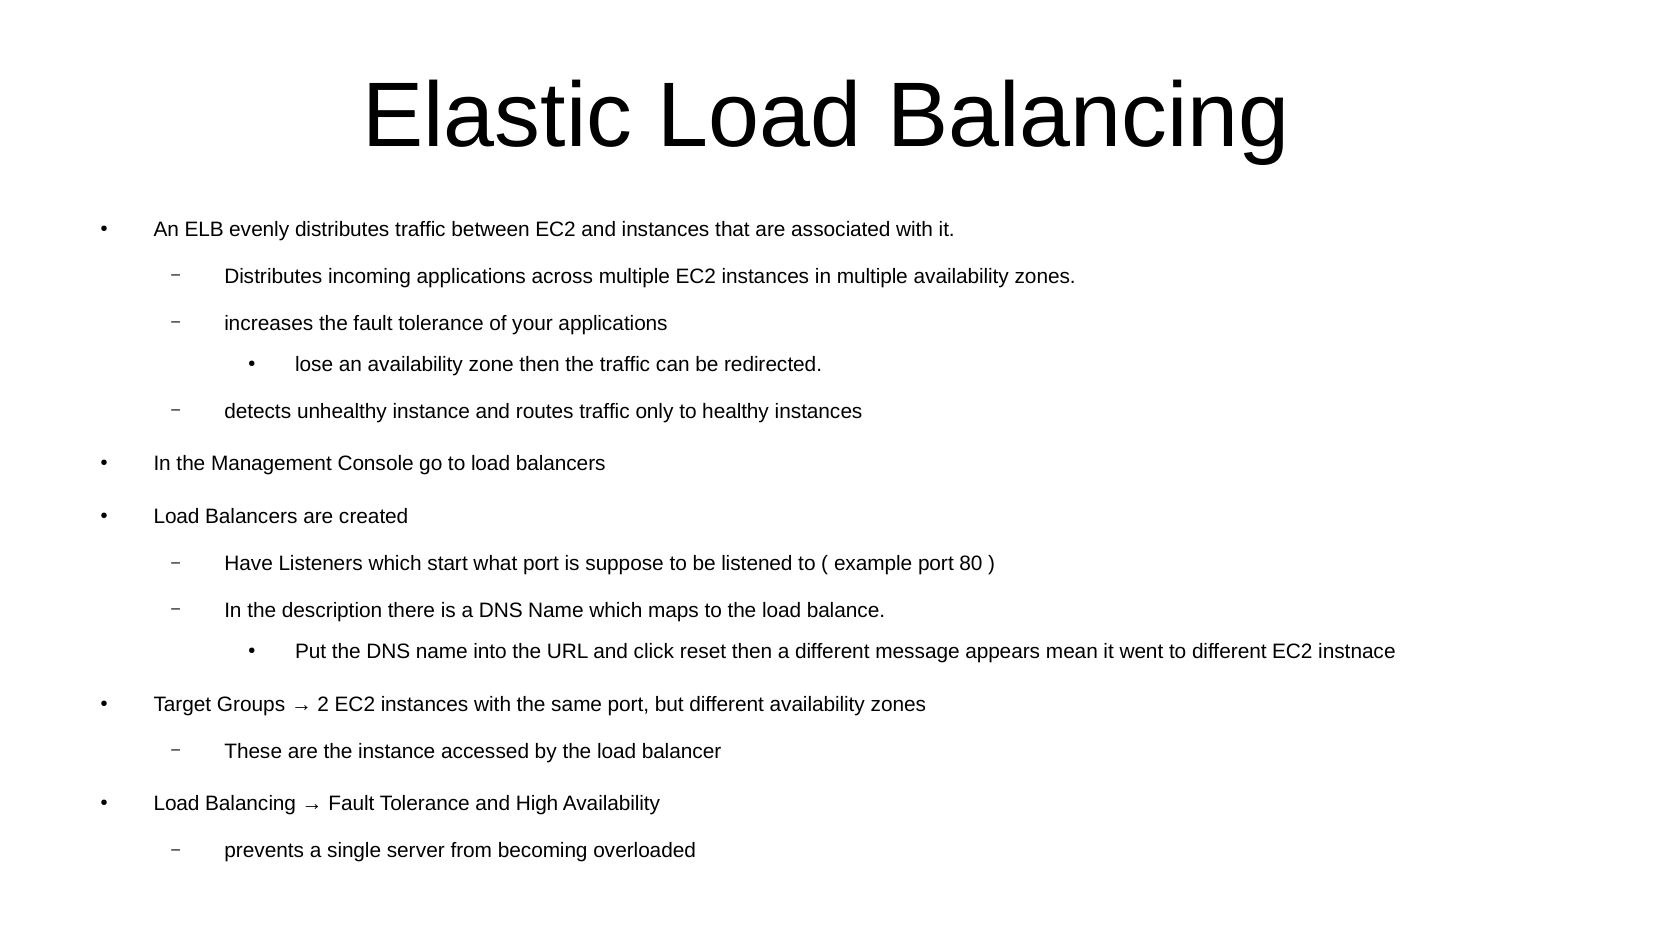

# Elastic Load Balancing
An ELB evenly distributes traffic between EC2 and instances that are associated with it.
Distributes incoming applications across multiple EC2 instances in multiple availability zones.
increases the fault tolerance of your applications
lose an availability zone then the traffic can be redirected.
detects unhealthy instance and routes traffic only to healthy instances
In the Management Console go to load balancers
Load Balancers are created
Have Listeners which start what port is suppose to be listened to ( example port 80 )
In the description there is a DNS Name which maps to the load balance.
Put the DNS name into the URL and click reset then a different message appears mean it went to different EC2 instnace
Target Groups → 2 EC2 instances with the same port, but different availability zones
These are the instance accessed by the load balancer
Load Balancing → Fault Tolerance and High Availability
prevents a single server from becoming overloaded